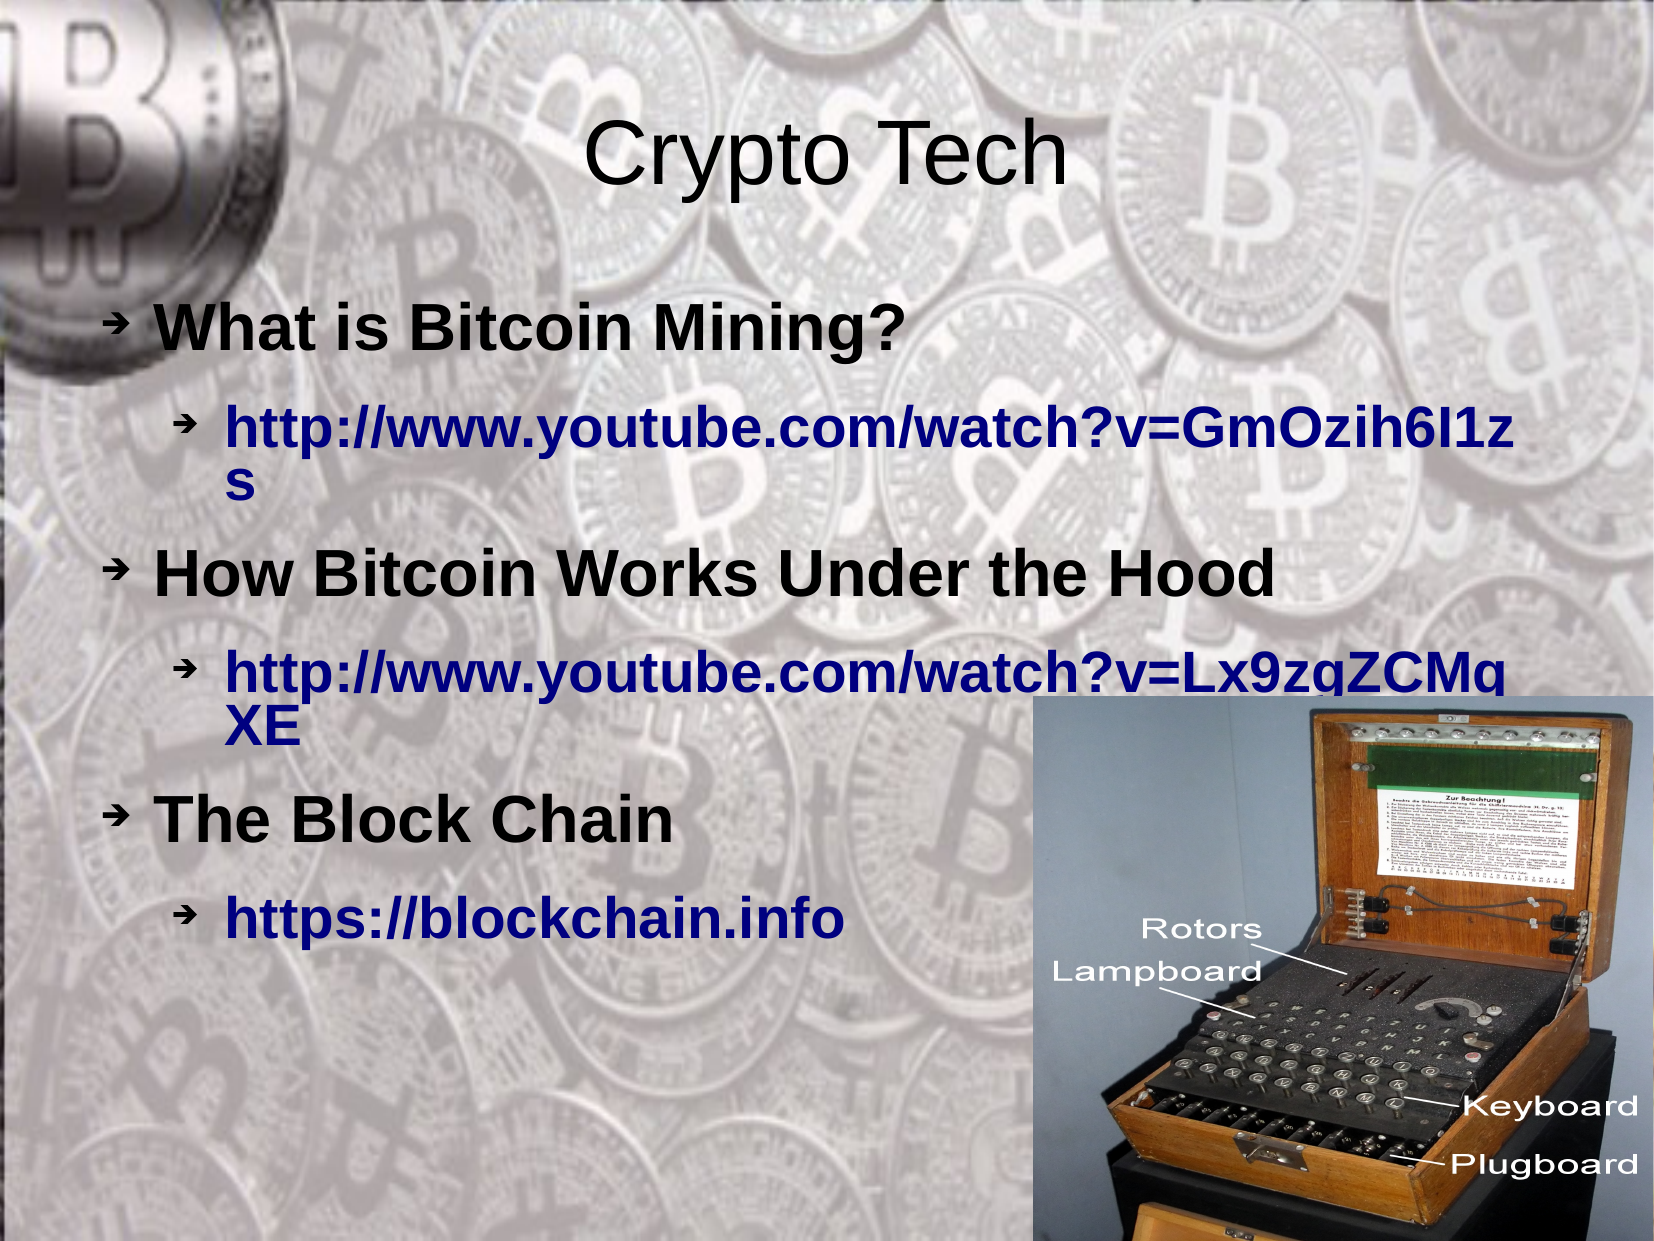

# Crypto Tech
What is Bitcoin Mining?
http://www.youtube.com/watch?v=GmOzih6I1zs
How Bitcoin Works Under the Hood
http://www.youtube.com/watch?v=Lx9zgZCMqXE
The Block Chain
https://blockchain.info